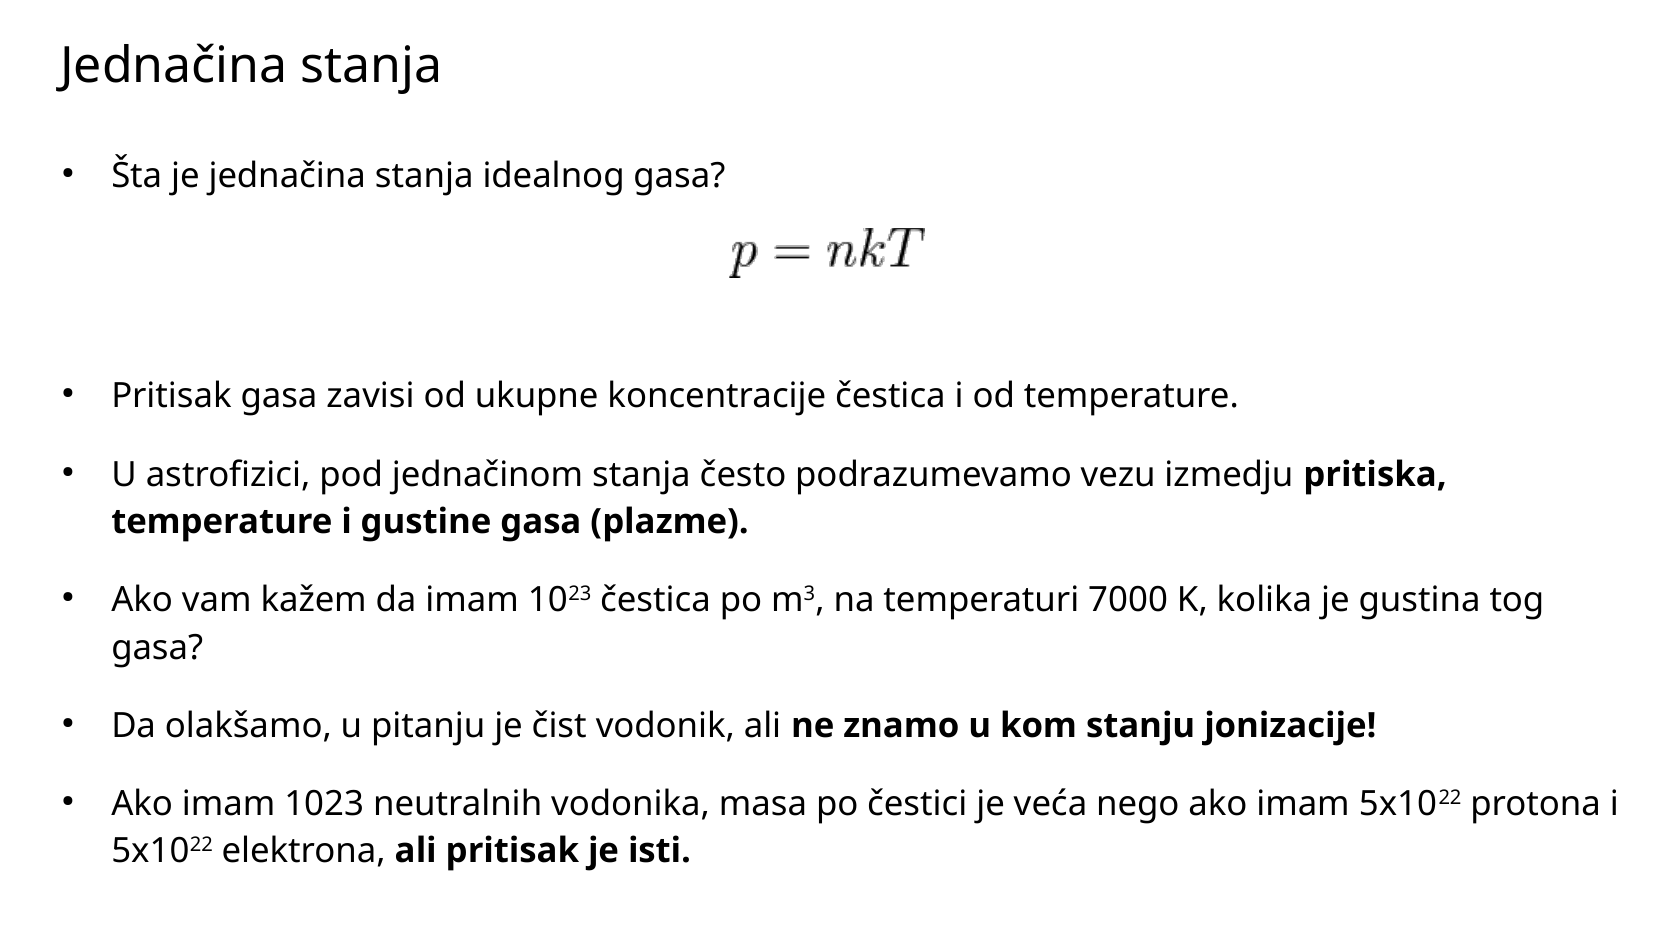

# Jednačina stanja
Šta je jednačina stanja idealnog gasa?
Pritisak gasa zavisi od ukupne koncentracije čestica i od temperature.
U astrofizici, pod jednačinom stanja često podrazumevamo vezu izmedju pritiska, temperature i gustine gasa (plazme).
Ako vam kažem da imam 1023 čestica po m3, na temperaturi 7000 K, kolika je gustina tog gasa?
Da olakšamo, u pitanju je čist vodonik, ali ne znamo u kom stanju jonizacije!
Ako imam 1023 neutralnih vodonika, masa po čestici je veća nego ako imam 5x1022 protona i 5x1022 elektrona, ali pritisak je isti.